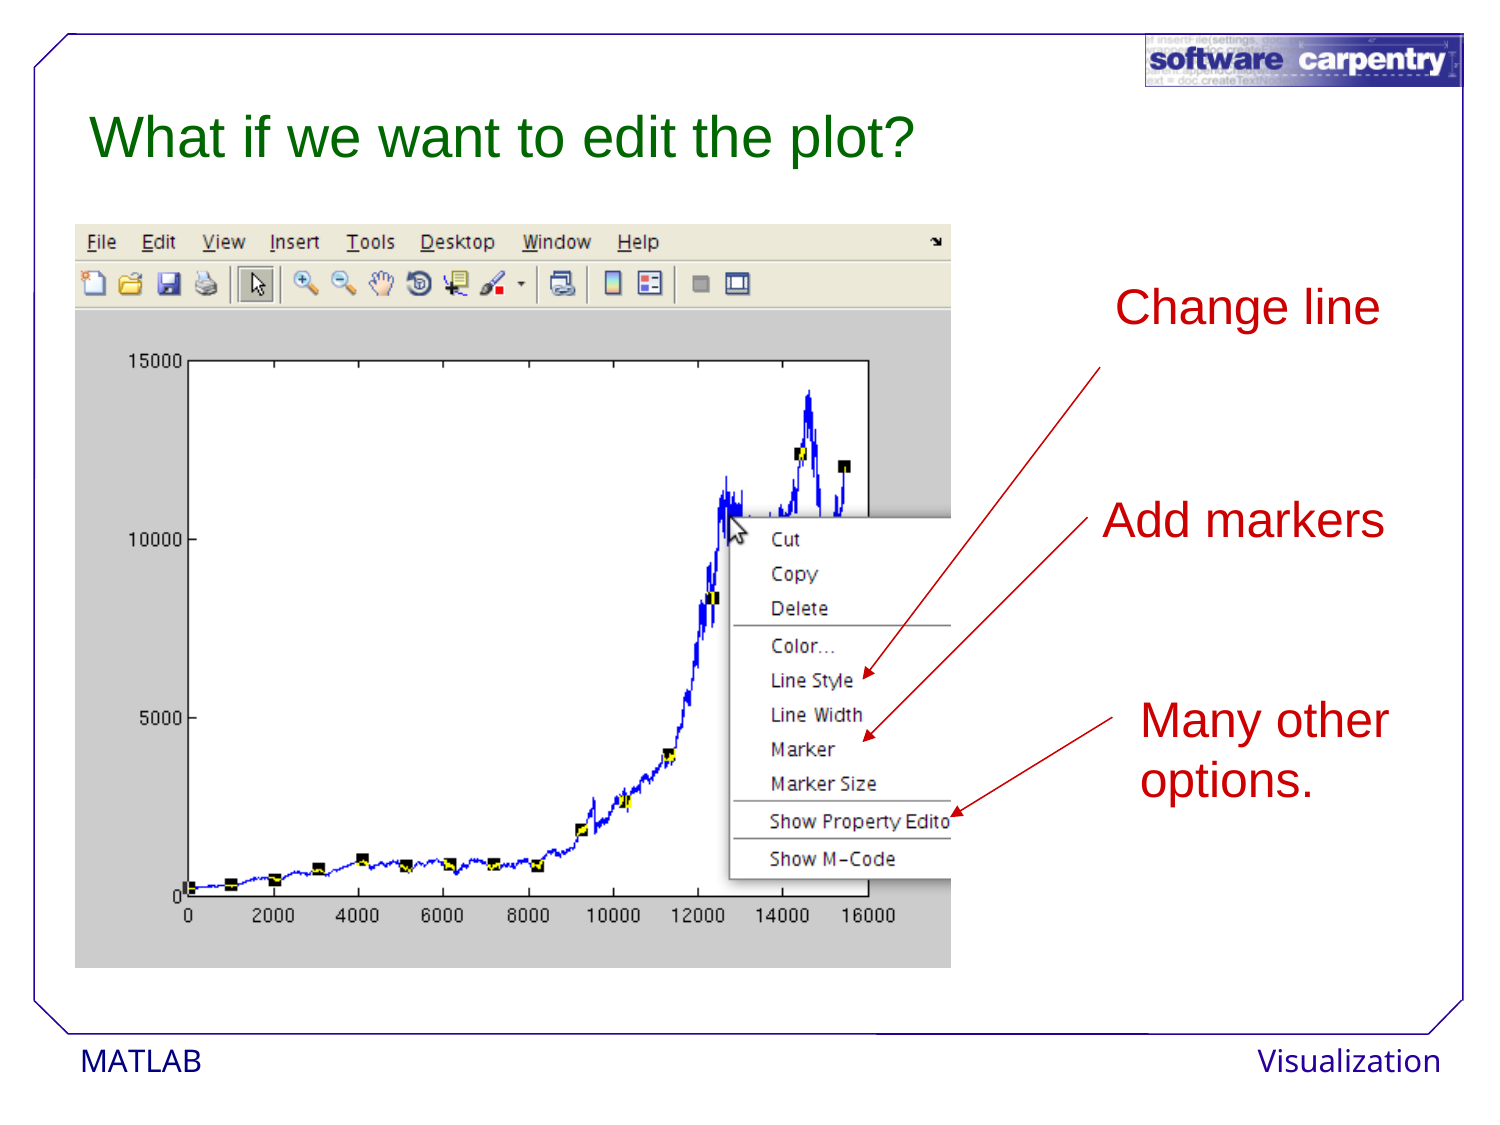

# What if we want to edit the plot?
Change line
Add markers
Many other options.